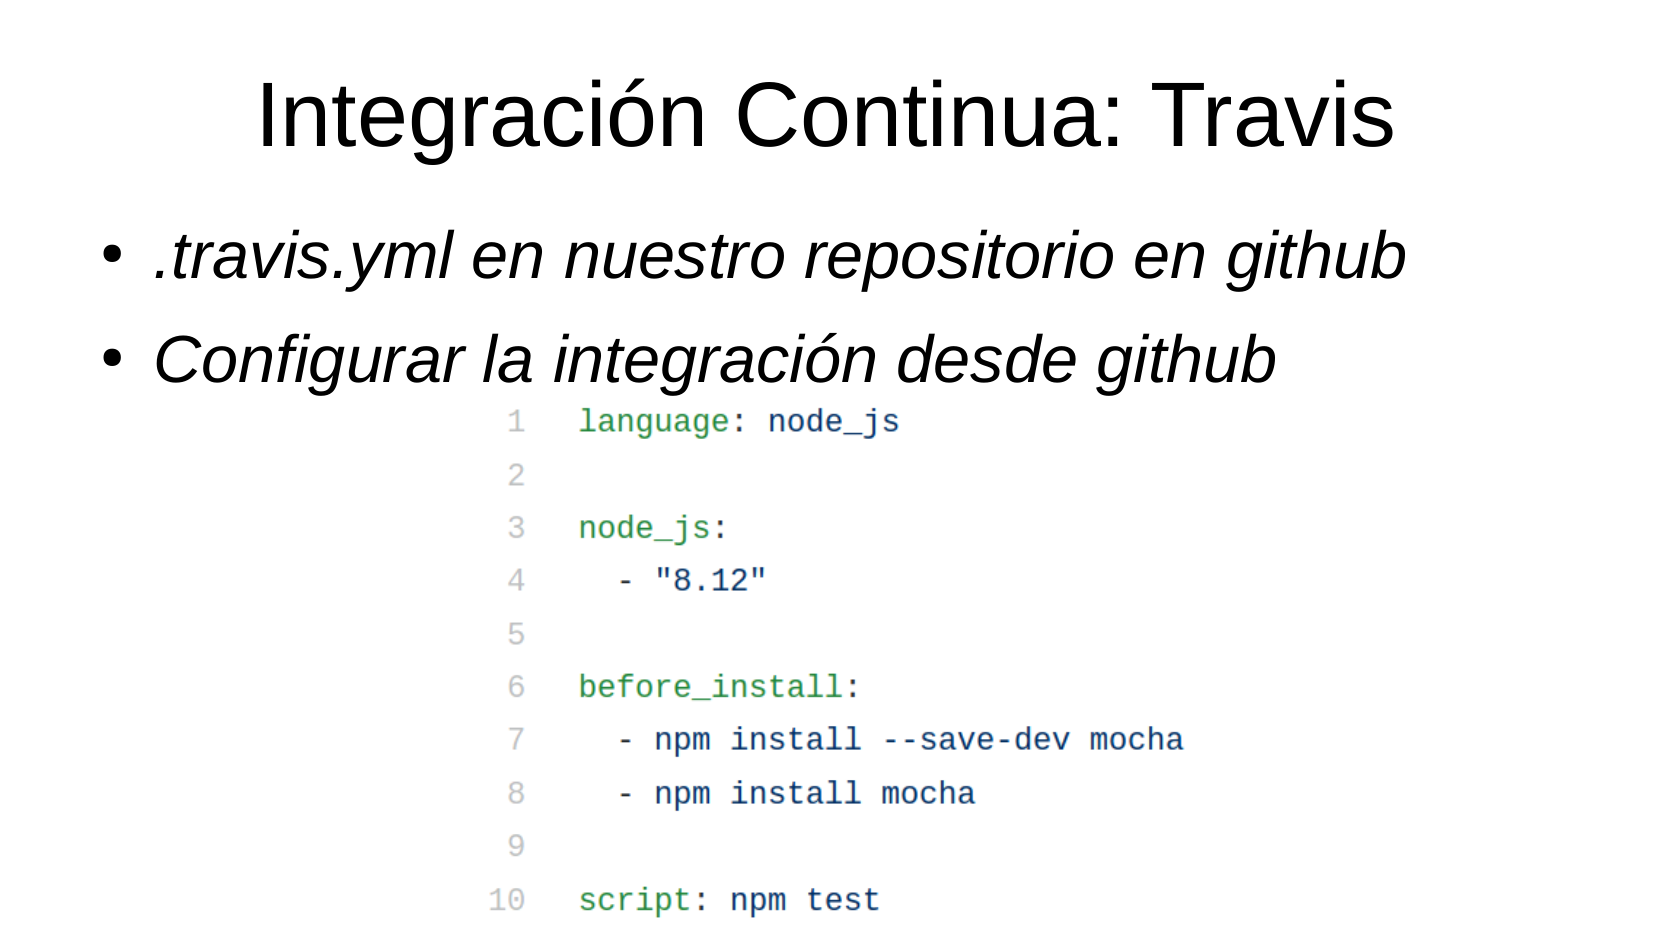

# Integración Continua: Travis
.travis.yml en nuestro repositorio en github
Configurar la integración desde github